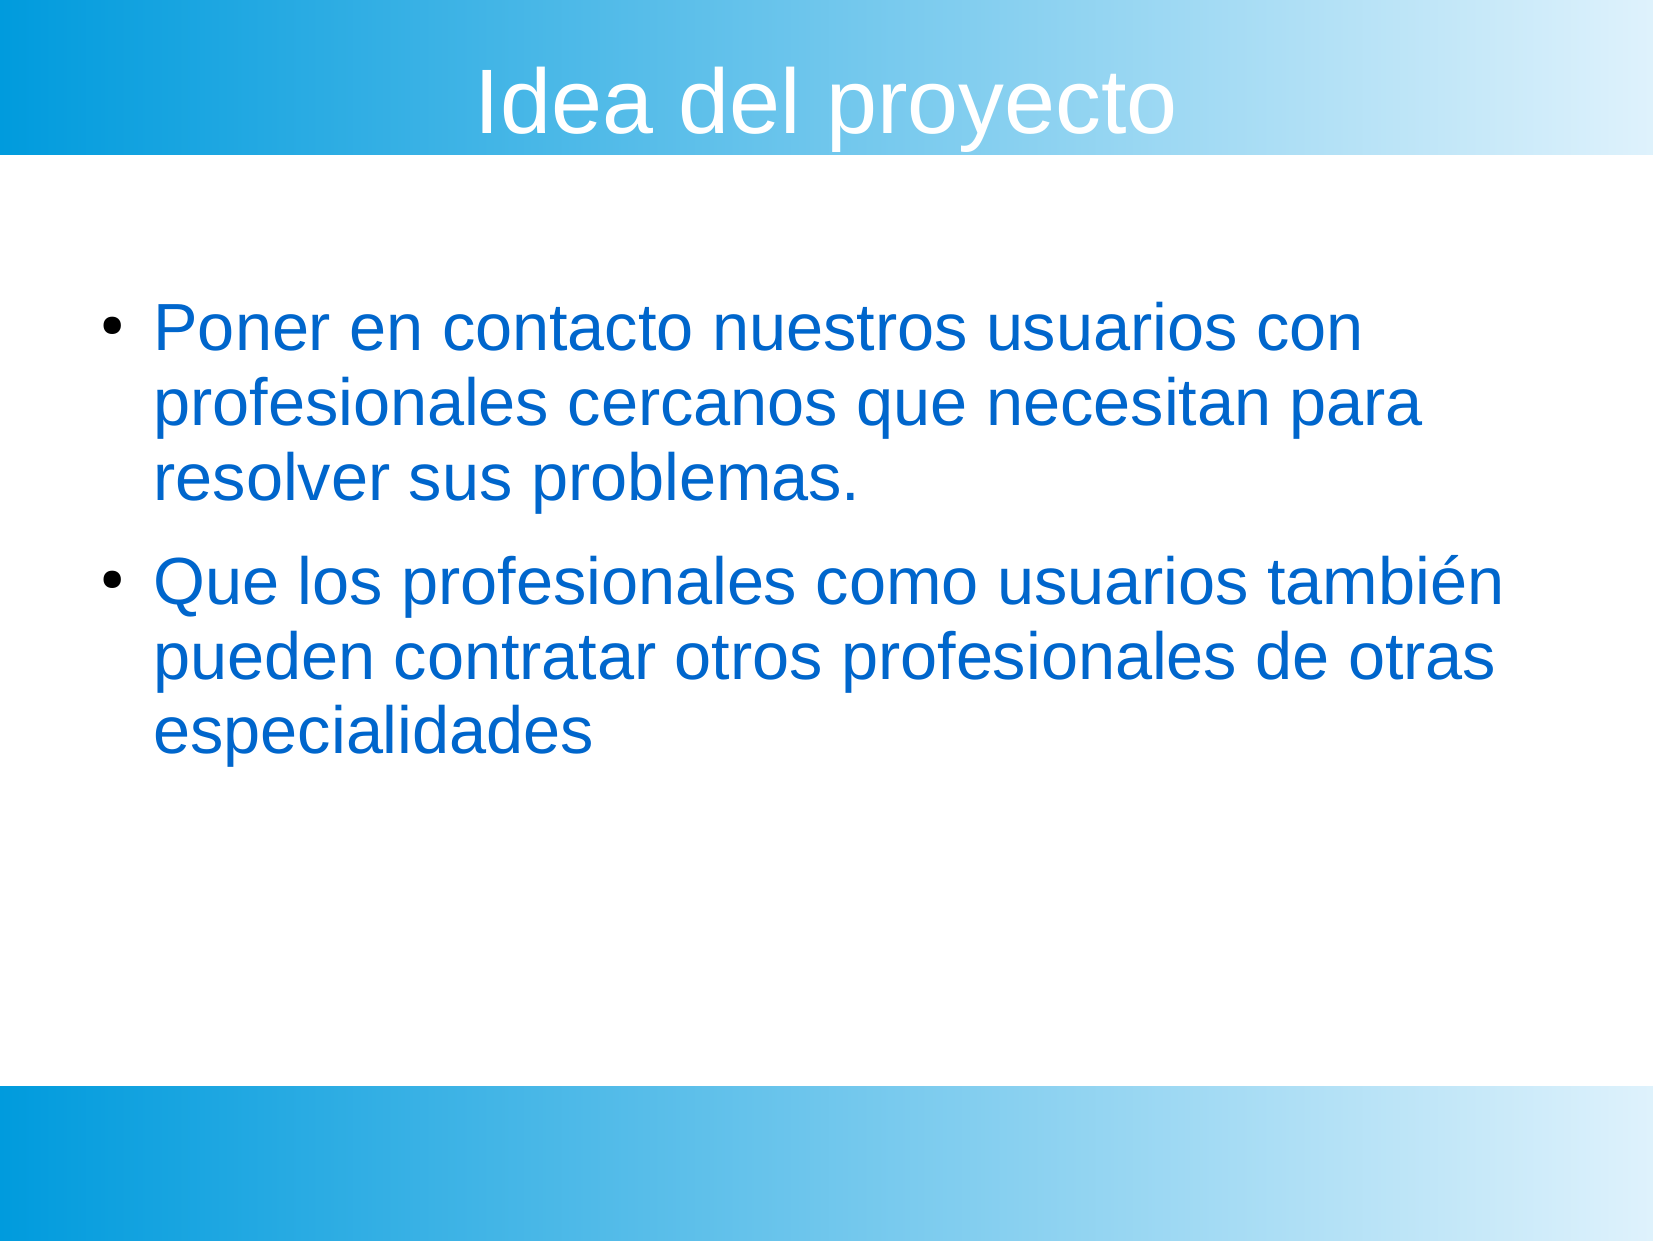

# Idea del proyecto
Poner en contacto nuestros usuarios con profesionales cercanos que necesitan para resolver sus problemas.
Que los profesionales como usuarios también pueden contratar otros profesionales de otras especialidades